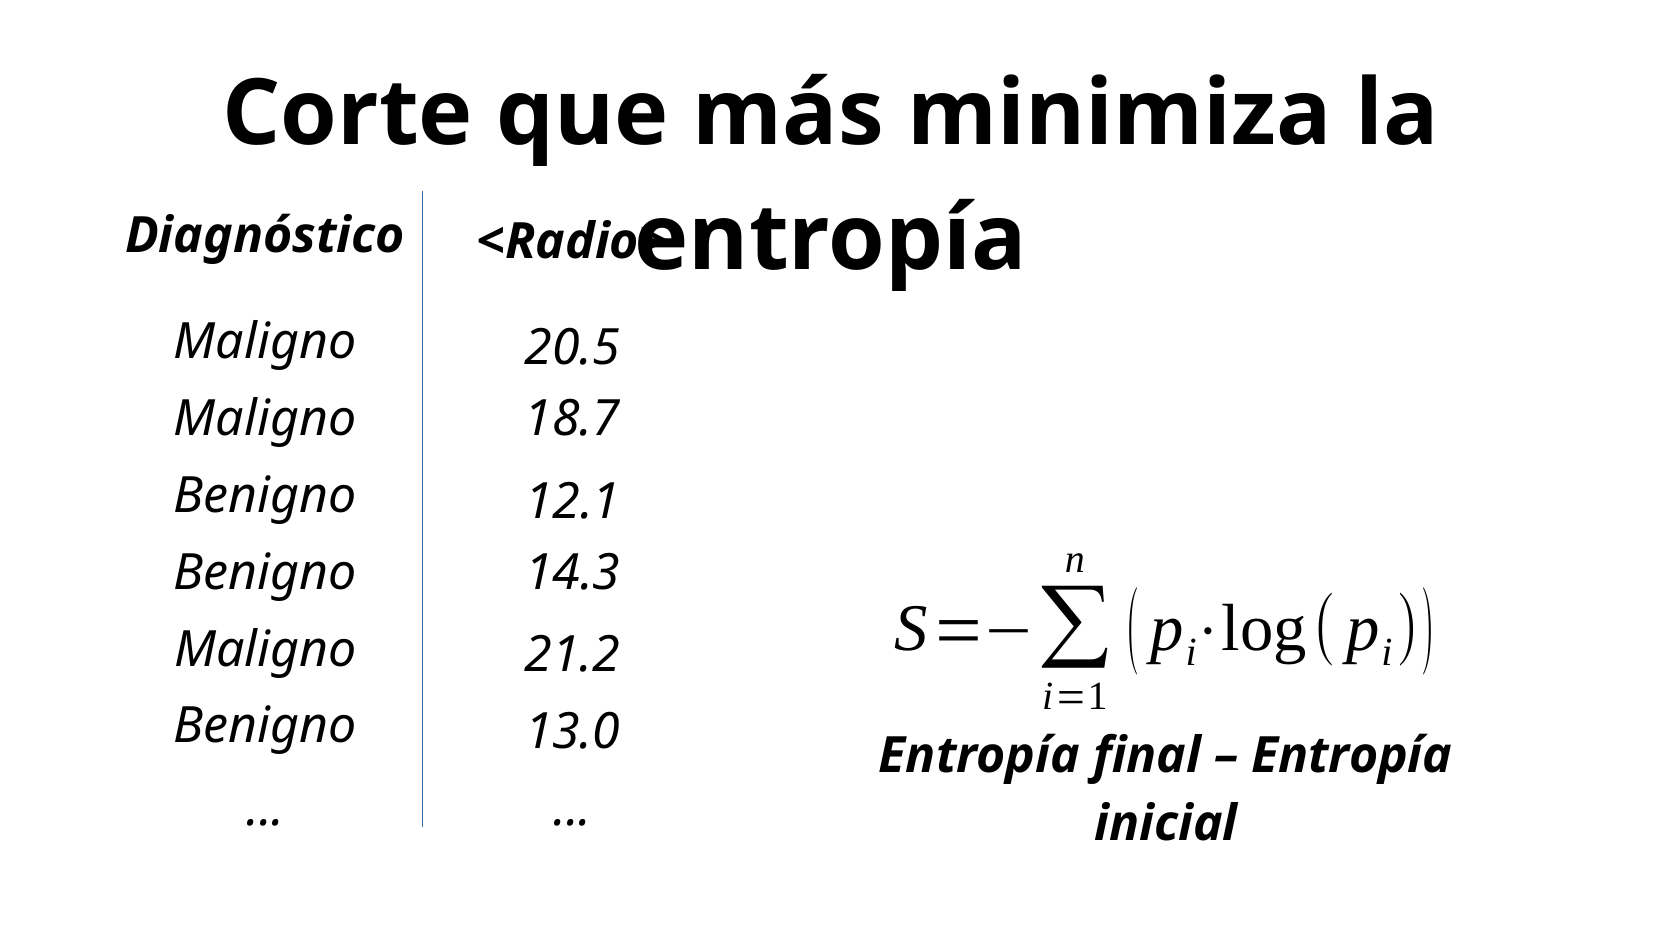

Corte que más minimiza la entropía
Diagnóstico
<Radio>
Maligno
20.5
Maligno
18.7
Benigno
12.1
Benigno
14.3
Maligno
21.2
Benigno
13.0
Entropía final – Entropía inicial
...
...